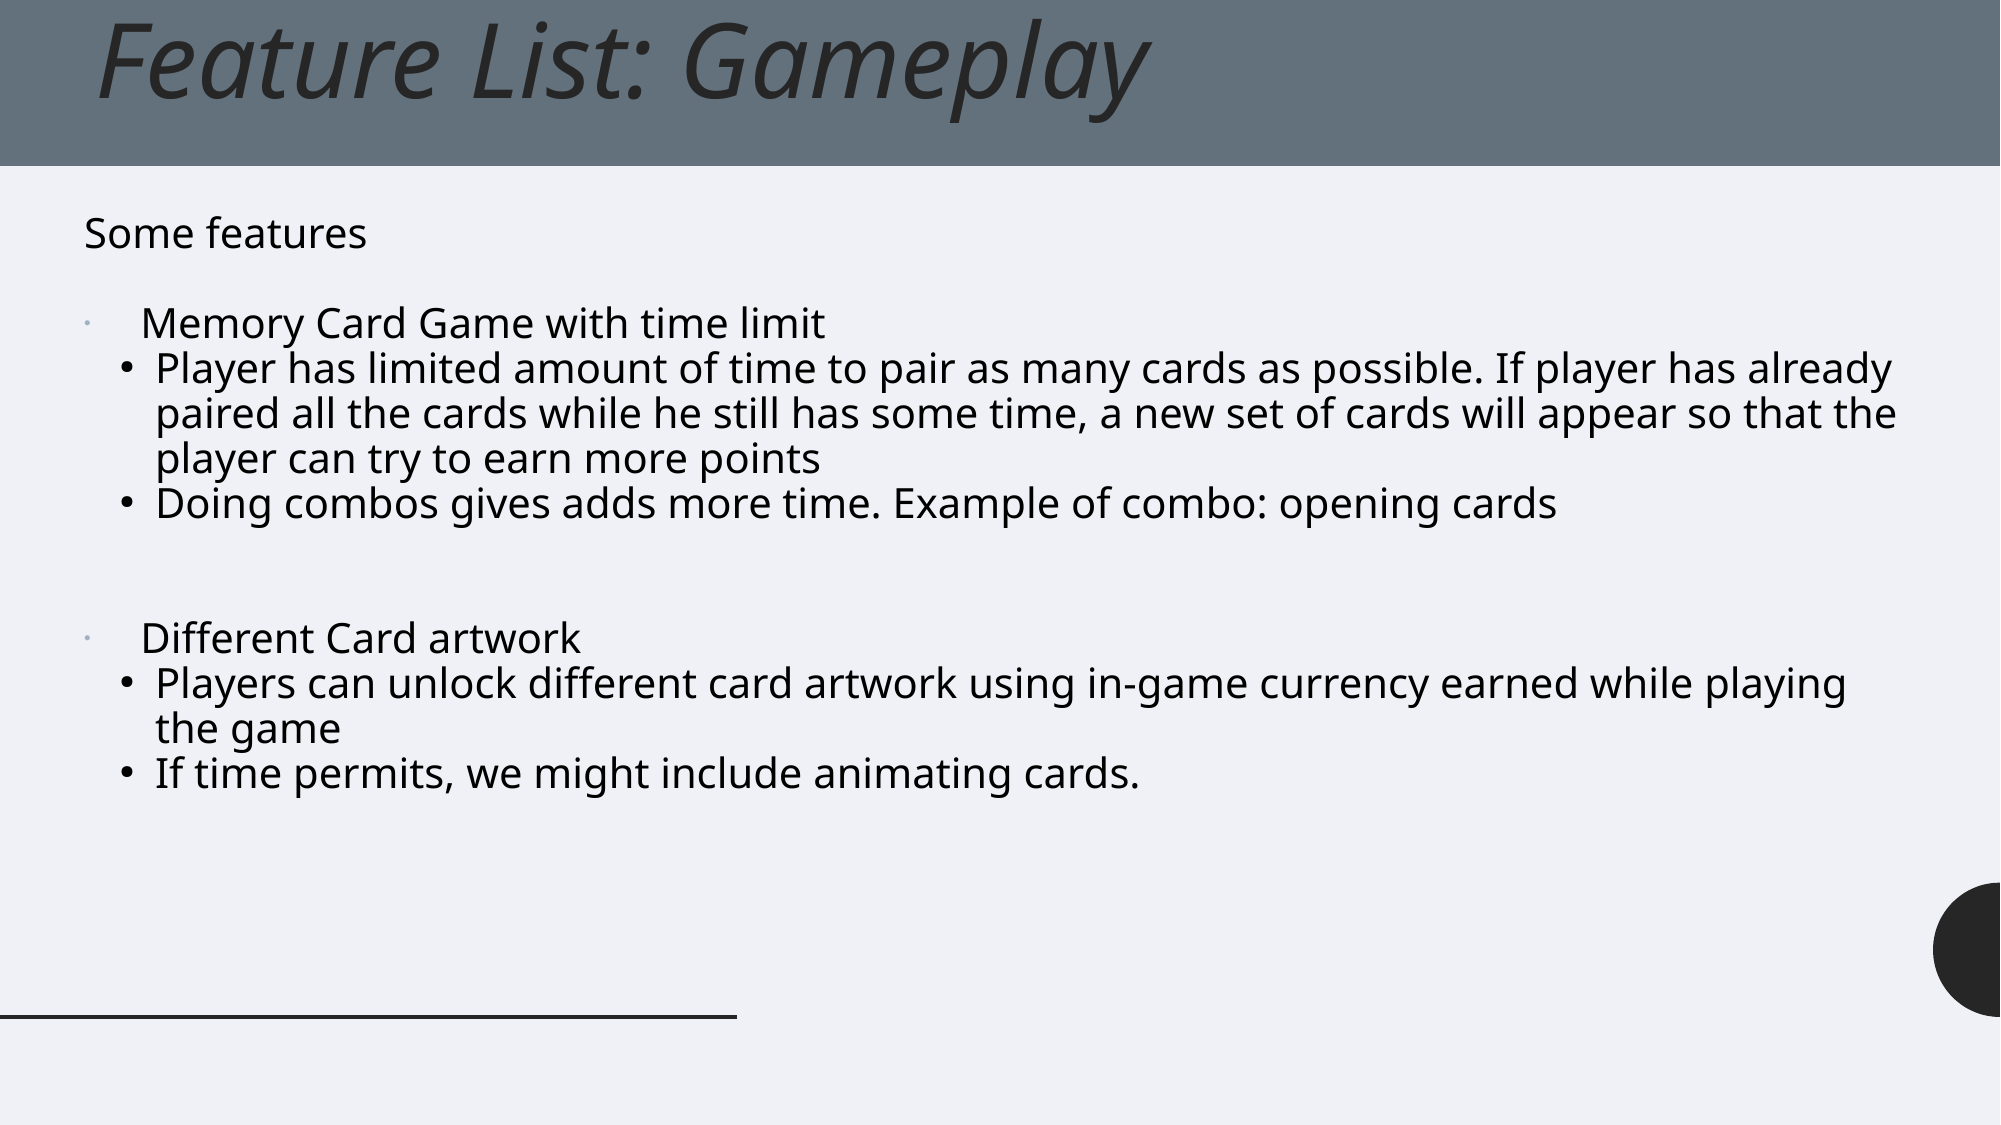

# Feature List: Gameplay
Some features
Memory Card Game with time limit
Player has limited amount of time to pair as many cards as possible. If player has already paired all the cards while he still has some time, a new set of cards will appear so that the player can try to earn more points
Doing combos gives adds more time. Example of combo: opening cards
Different Card artwork
Players can unlock different card artwork using in-game currency earned while playing the game
If time permits, we might include animating cards.